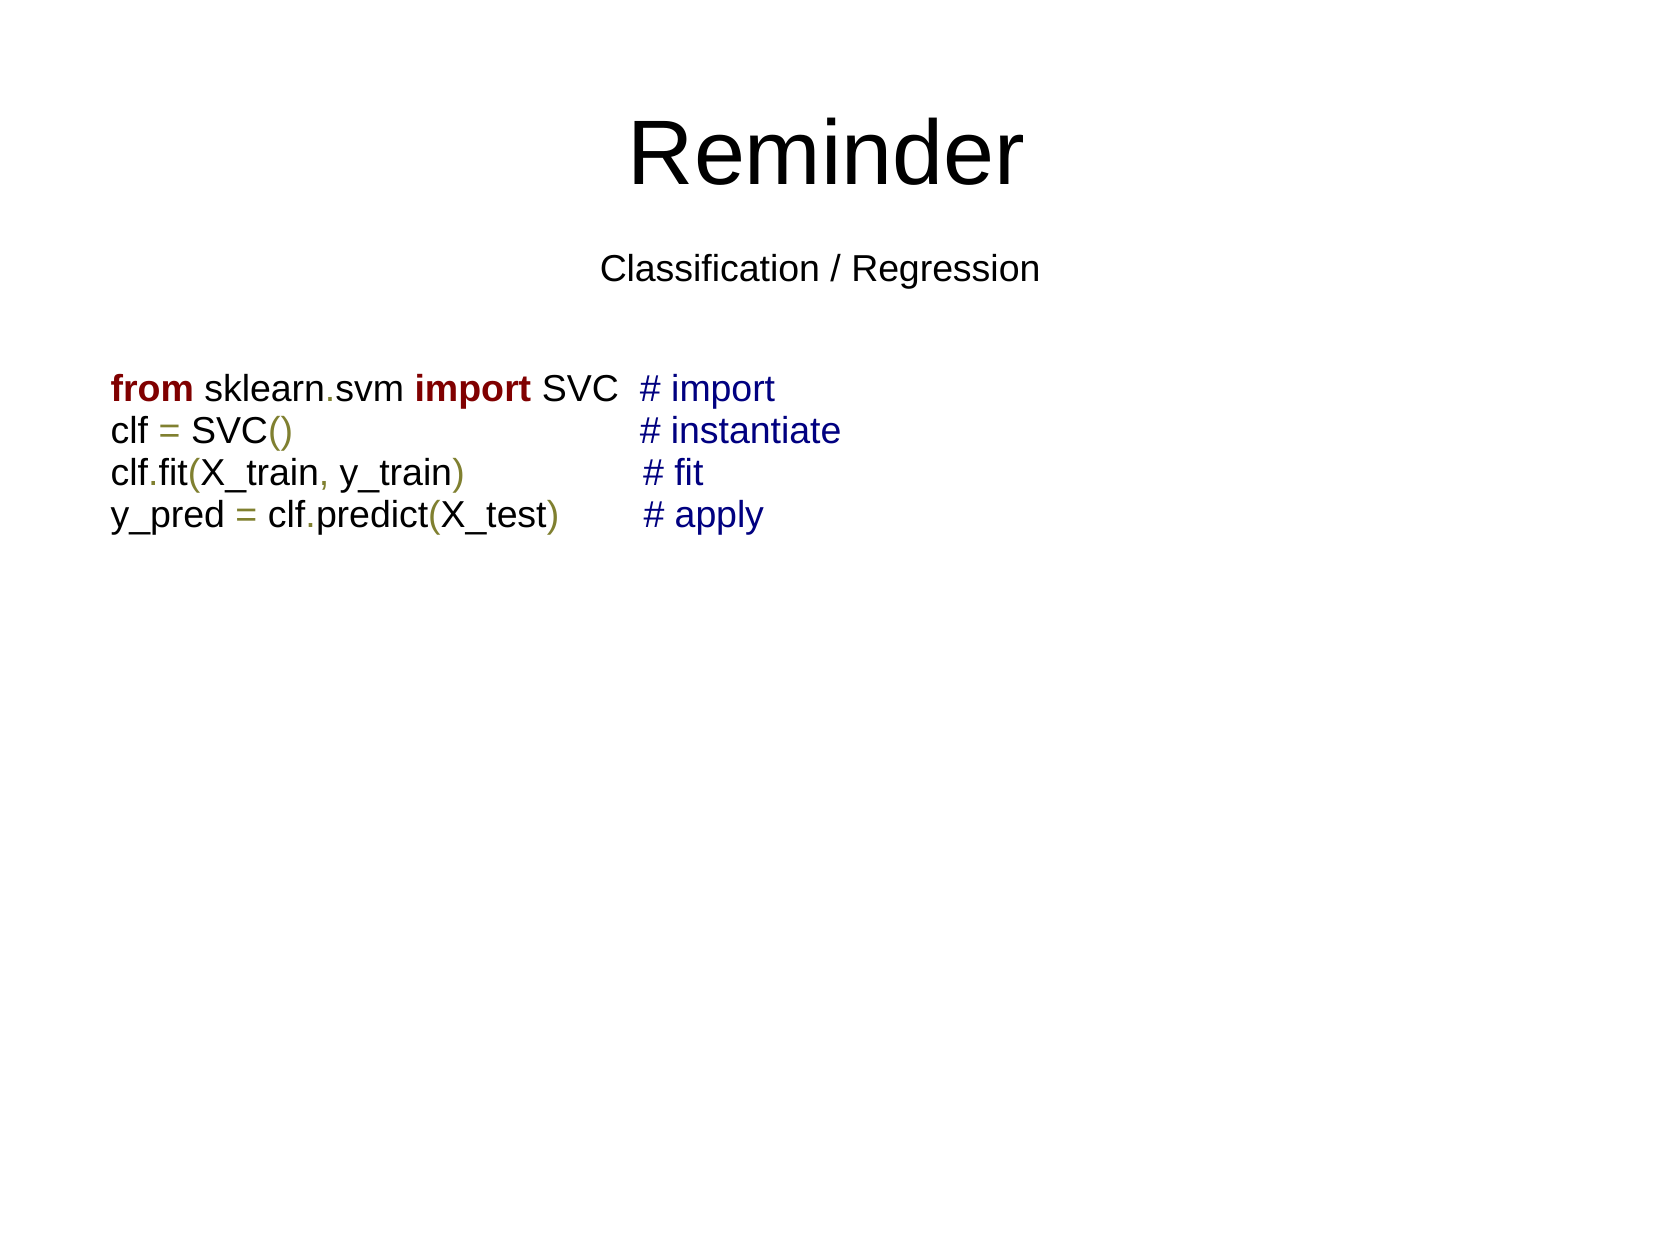

# Reminder
Classification / Regression
from sklearn.svm import SVC # import
clf = SVC() # instantiate
clf.fit(X_train, y_train) # fit
y_pred = clf.predict(X_test) # apply